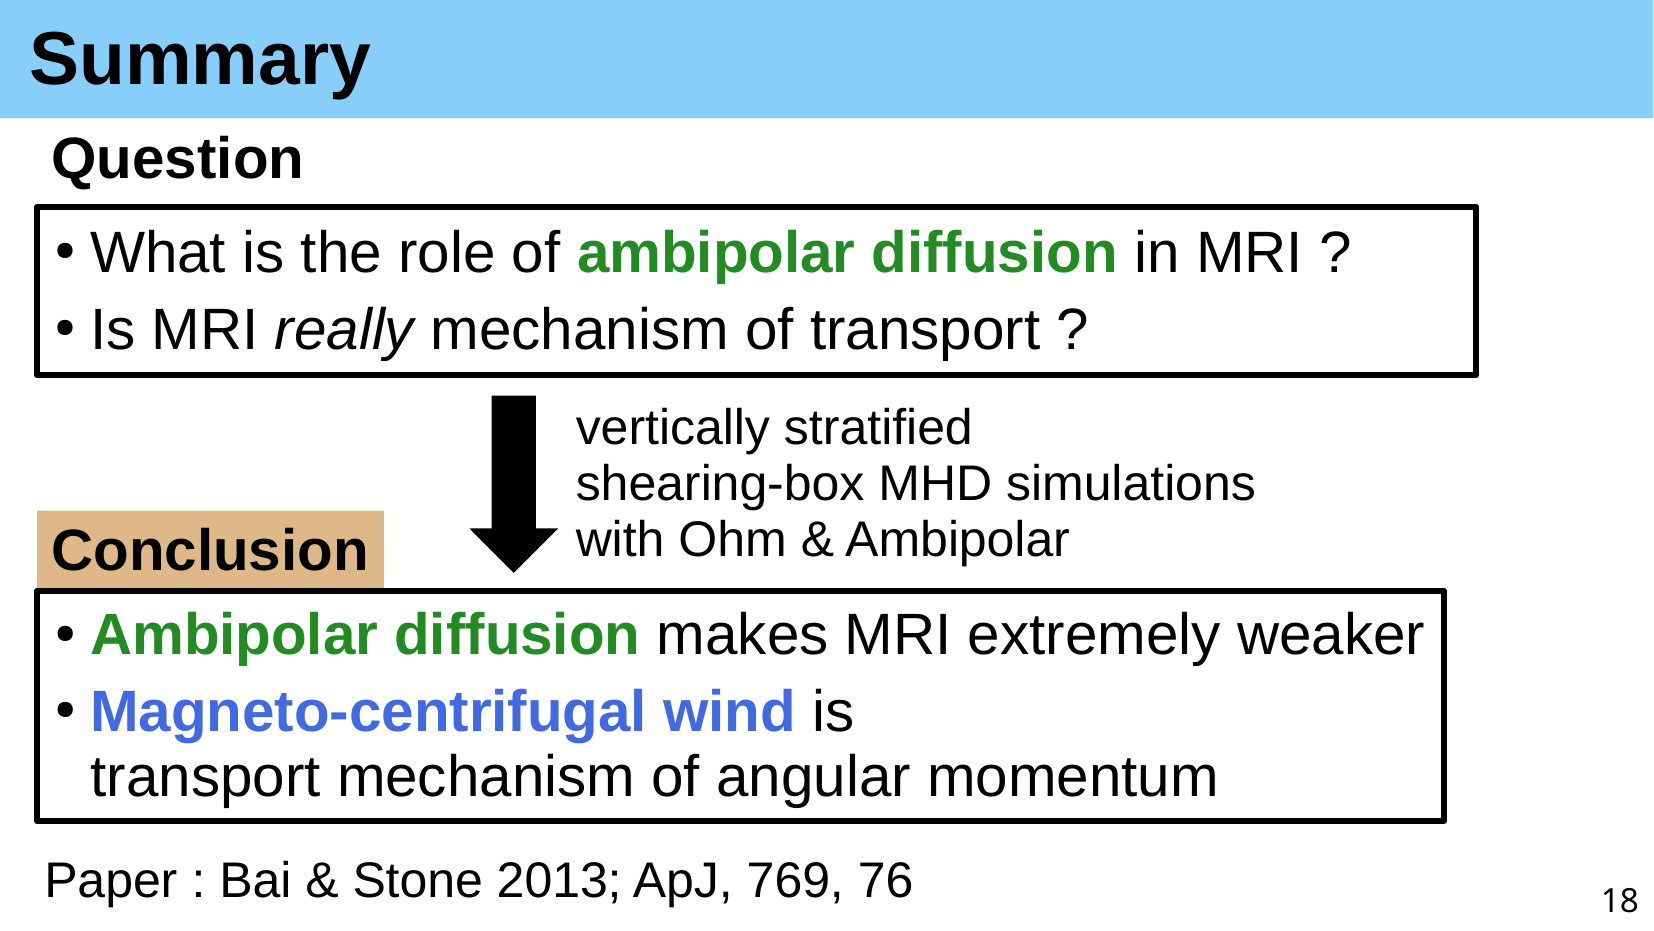

Summary
Question
What is the role of ambipolar diffusion in MRI ?
Is MRI really mechanism of transport ?
vertically stratified
shearing-box MHD simulations
with Ohm & Ambipolar
Conclusion
Ambipolar diffusion makes MRI extremely weaker
Magneto-centrifugal wind is
transport mechanism of angular momentum
Paper : Bai & Stone 2013; ApJ, 769, 76